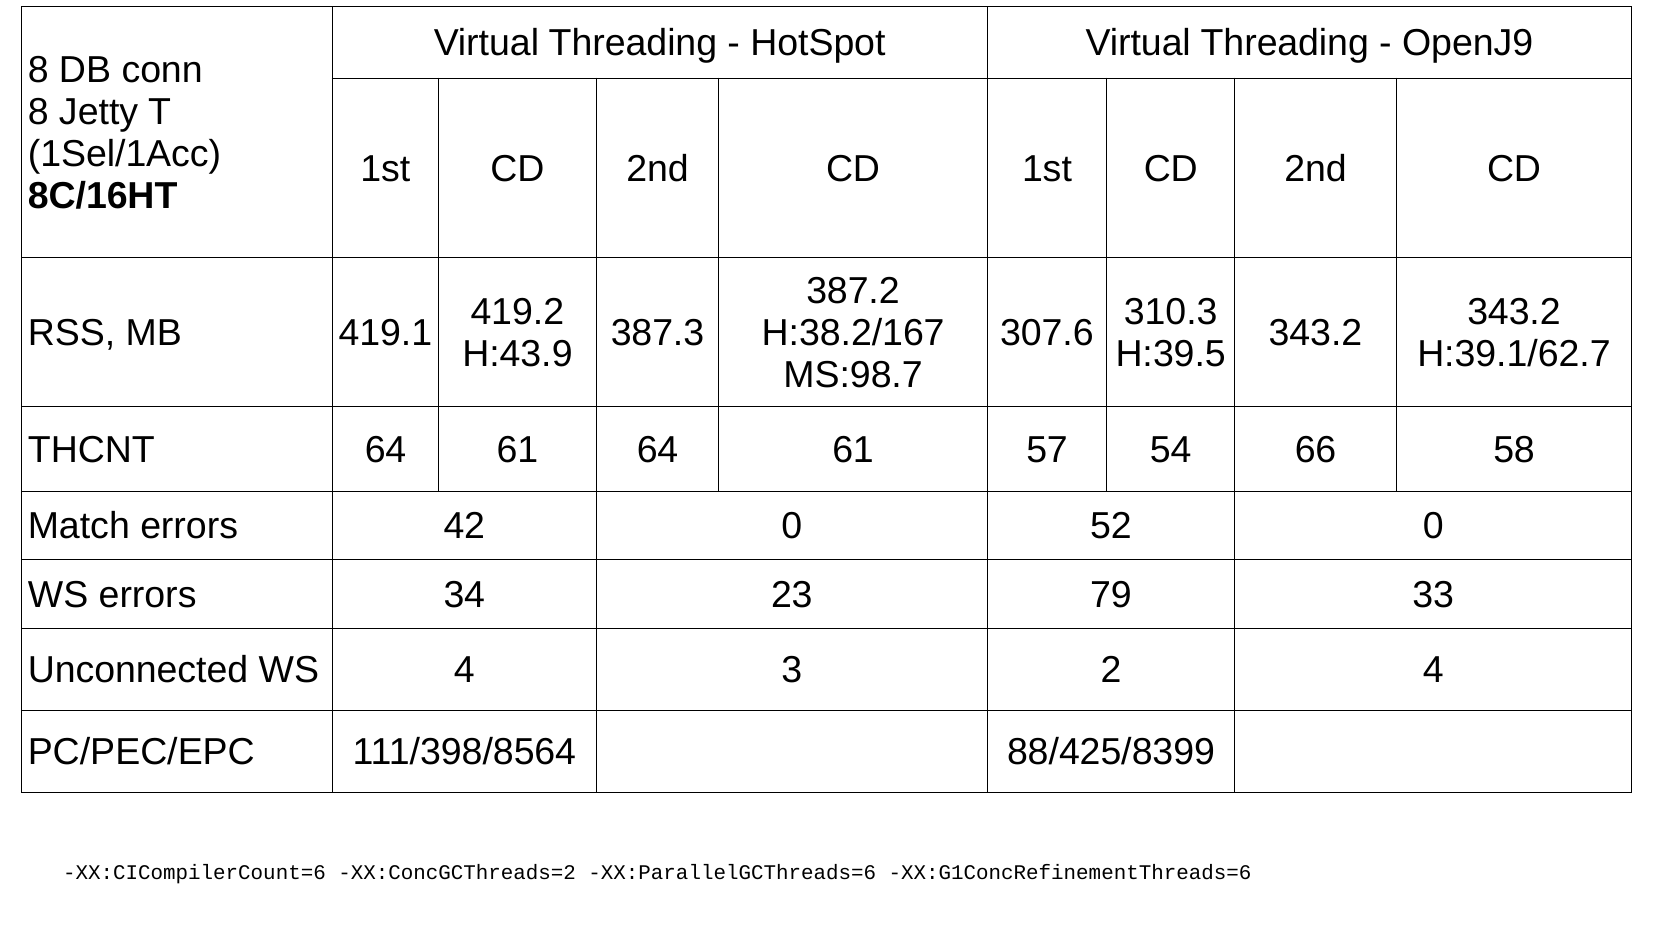

| 8 DB conn 8 Jetty T (1Sel/1Acc) 8C/16HT | Virtual Threading - HotSpot | | | | Virtual Threading - OpenJ9 | | | |
| --- | --- | --- | --- | --- | --- | --- | --- | --- |
| | 1st | CD | 2nd | CD | 1st | CD | 2nd | CD |
| RSS, MB | 419.1 | 419.2 H:43.9 | 387.3 | 387.2 H:38.2/167 MS:98.7 | 307.6 | 310.3 H:39.5 | 343.2 | 343.2 H:39.1/62.7 |
| THCNT | 64 | 61 | 64 | 61 | 57 | 54 | 66 | 58 |
| Match errors | 42 | | 0 | | 52 | | 0 | |
| WS errors | 34 | | 23 | | 79 | | 33 | |
| Unconnected WS | 4 | | 3 | | 2 | | 4 | |
| PC/PEC/EPC | 111/398/8564 | | | | 88/425/8399 | | | |
-XX:CICompilerCount=6 -XX:ConcGCThreads=2 -XX:ParallelGCThreads=6 -XX:G1ConcRefinementThreads=6